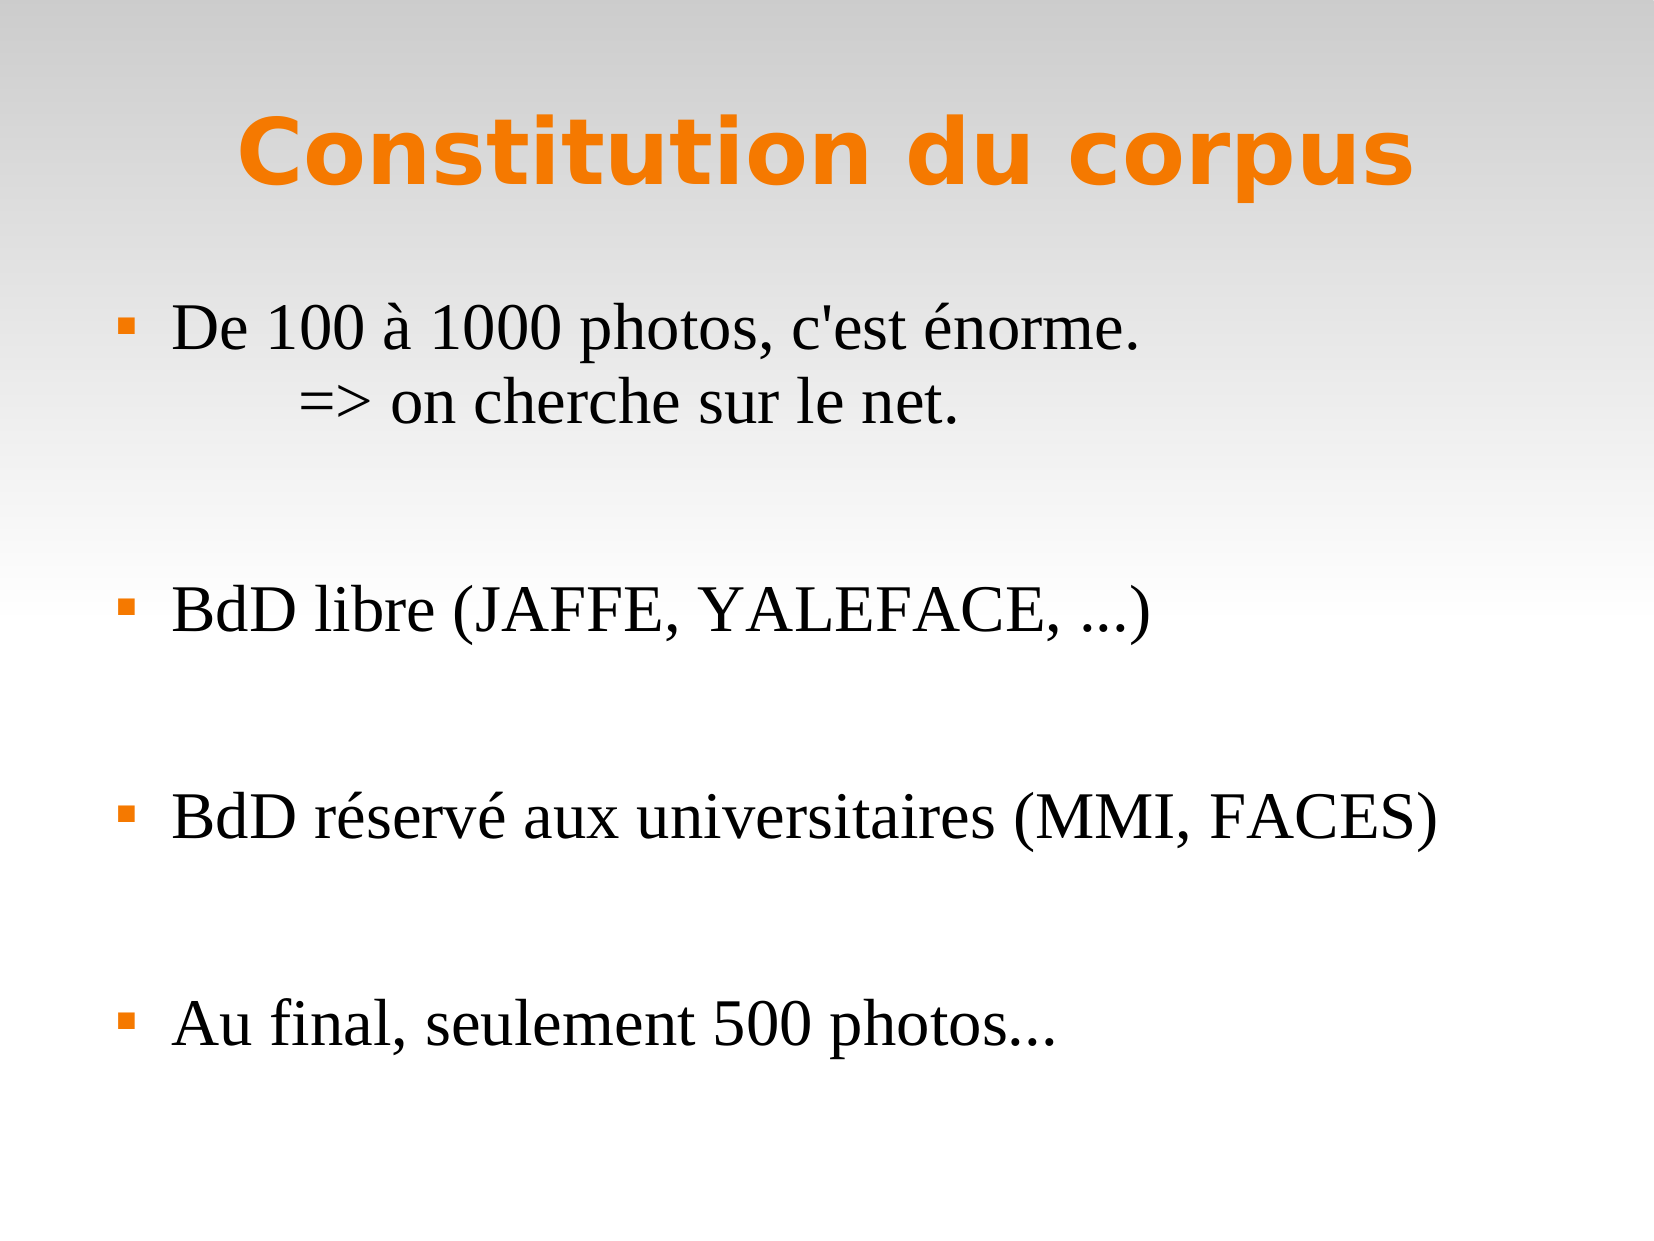

# Constitution du corpus
De 100 à 1000 photos, c'est énorme.
	=> on cherche sur le net.
BdD libre (JAFFE, YALEFACE, ...)
BdD réservé aux universitaires (MMI, FACES)
Au final, seulement 500 photos...